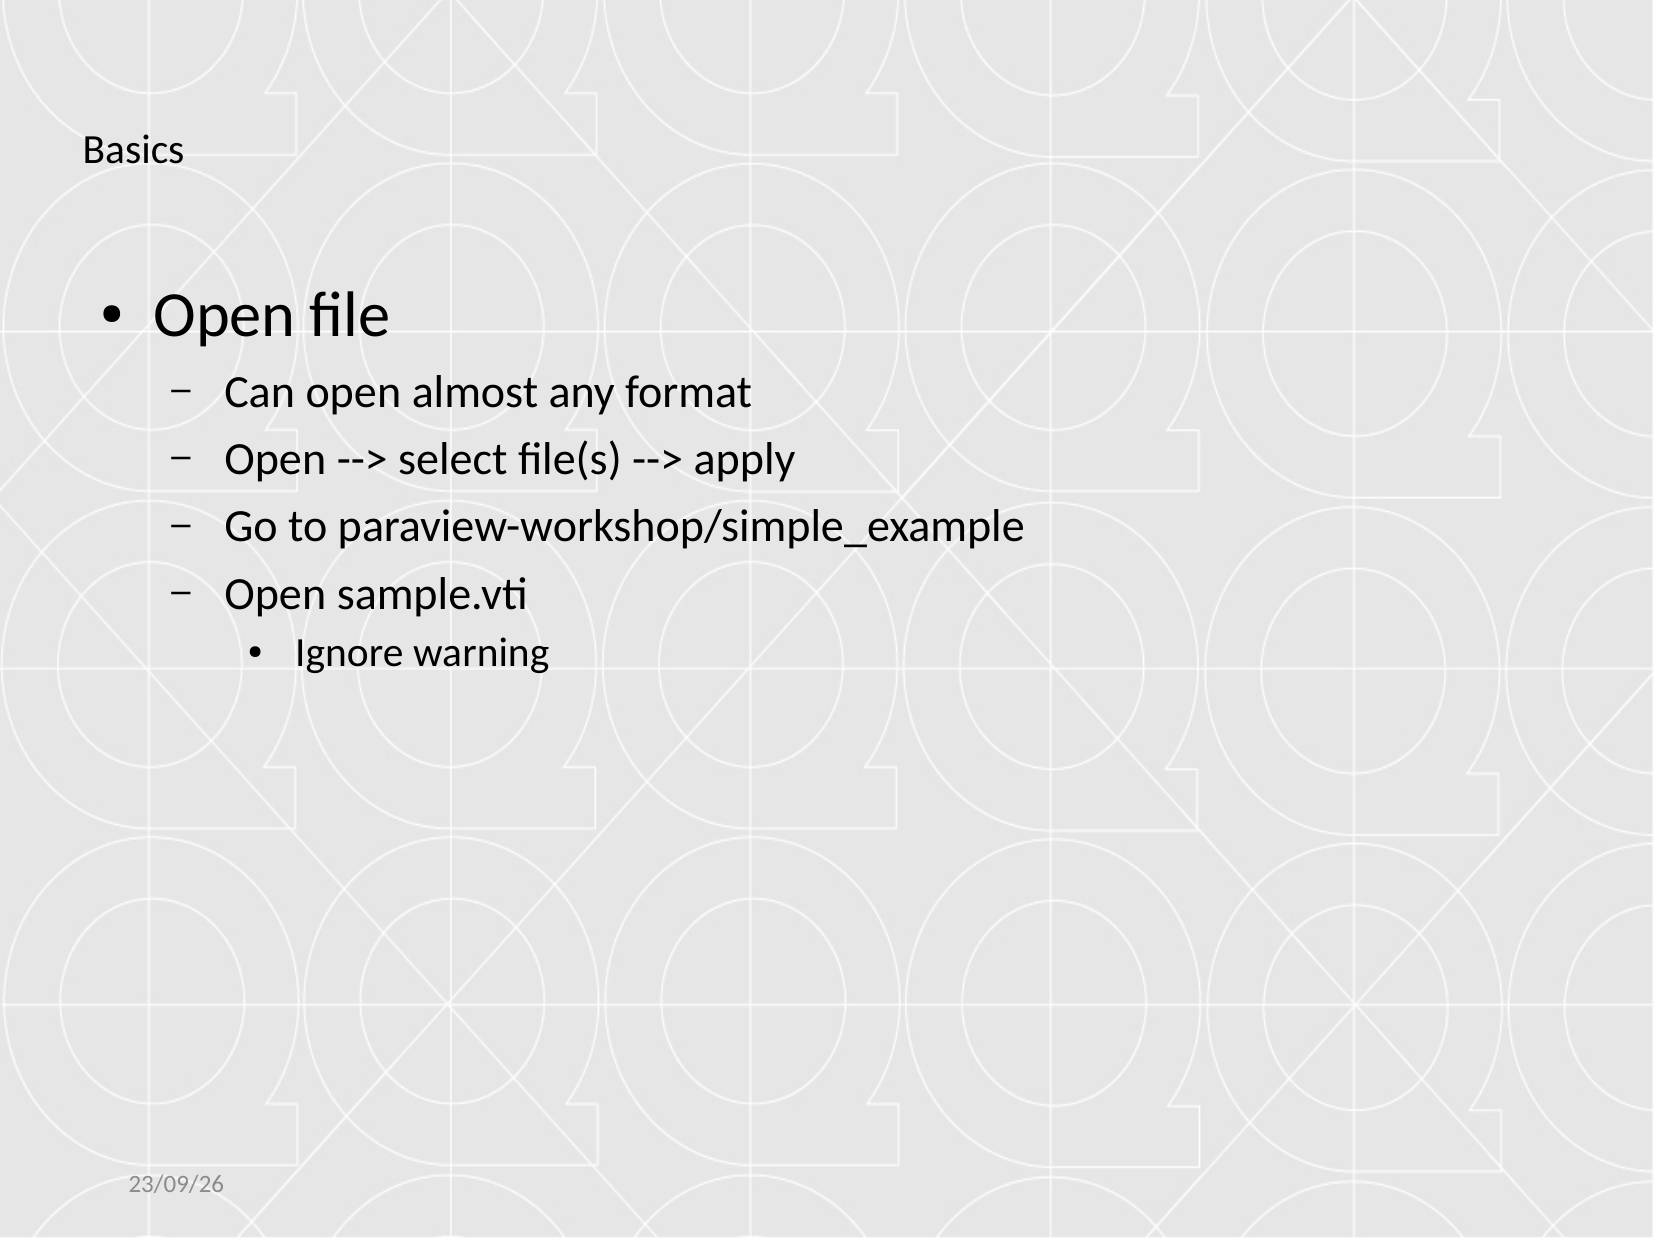

# Basics
Open file
Can open almost any format
Open --> select file(s) --> apply
Go to paraview-workshop/simple_example
Open sample.vti
Ignore warning